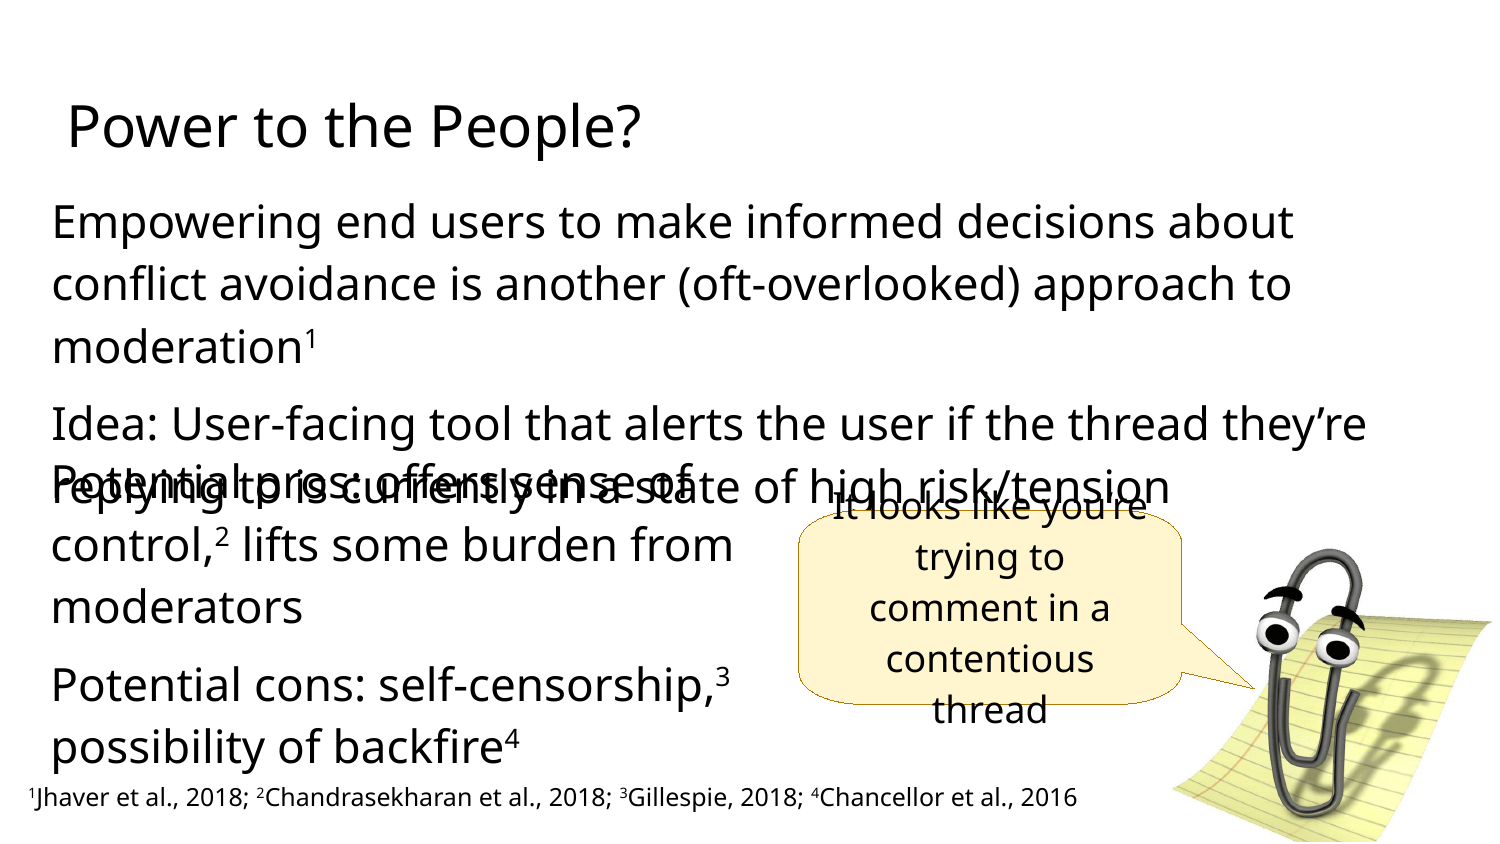

# Power to the People?
Empowering end users to make informed decisions about conflict avoidance is another (oft-overlooked) approach to moderation1
Idea: User-facing tool that alerts the user if the thread they’re replying to is currently in a state of high risk/tension
Potential pros: offers sense of control,2 lifts some burden from moderators
Potential cons: self-censorship,3 possibility of backfire4
It looks like you’re trying to comment in a contentious thread
1Jhaver et al., 2018; 2Chandrasekharan et al., 2018; 3Gillespie, 2018; 4Chancellor et al., 2016